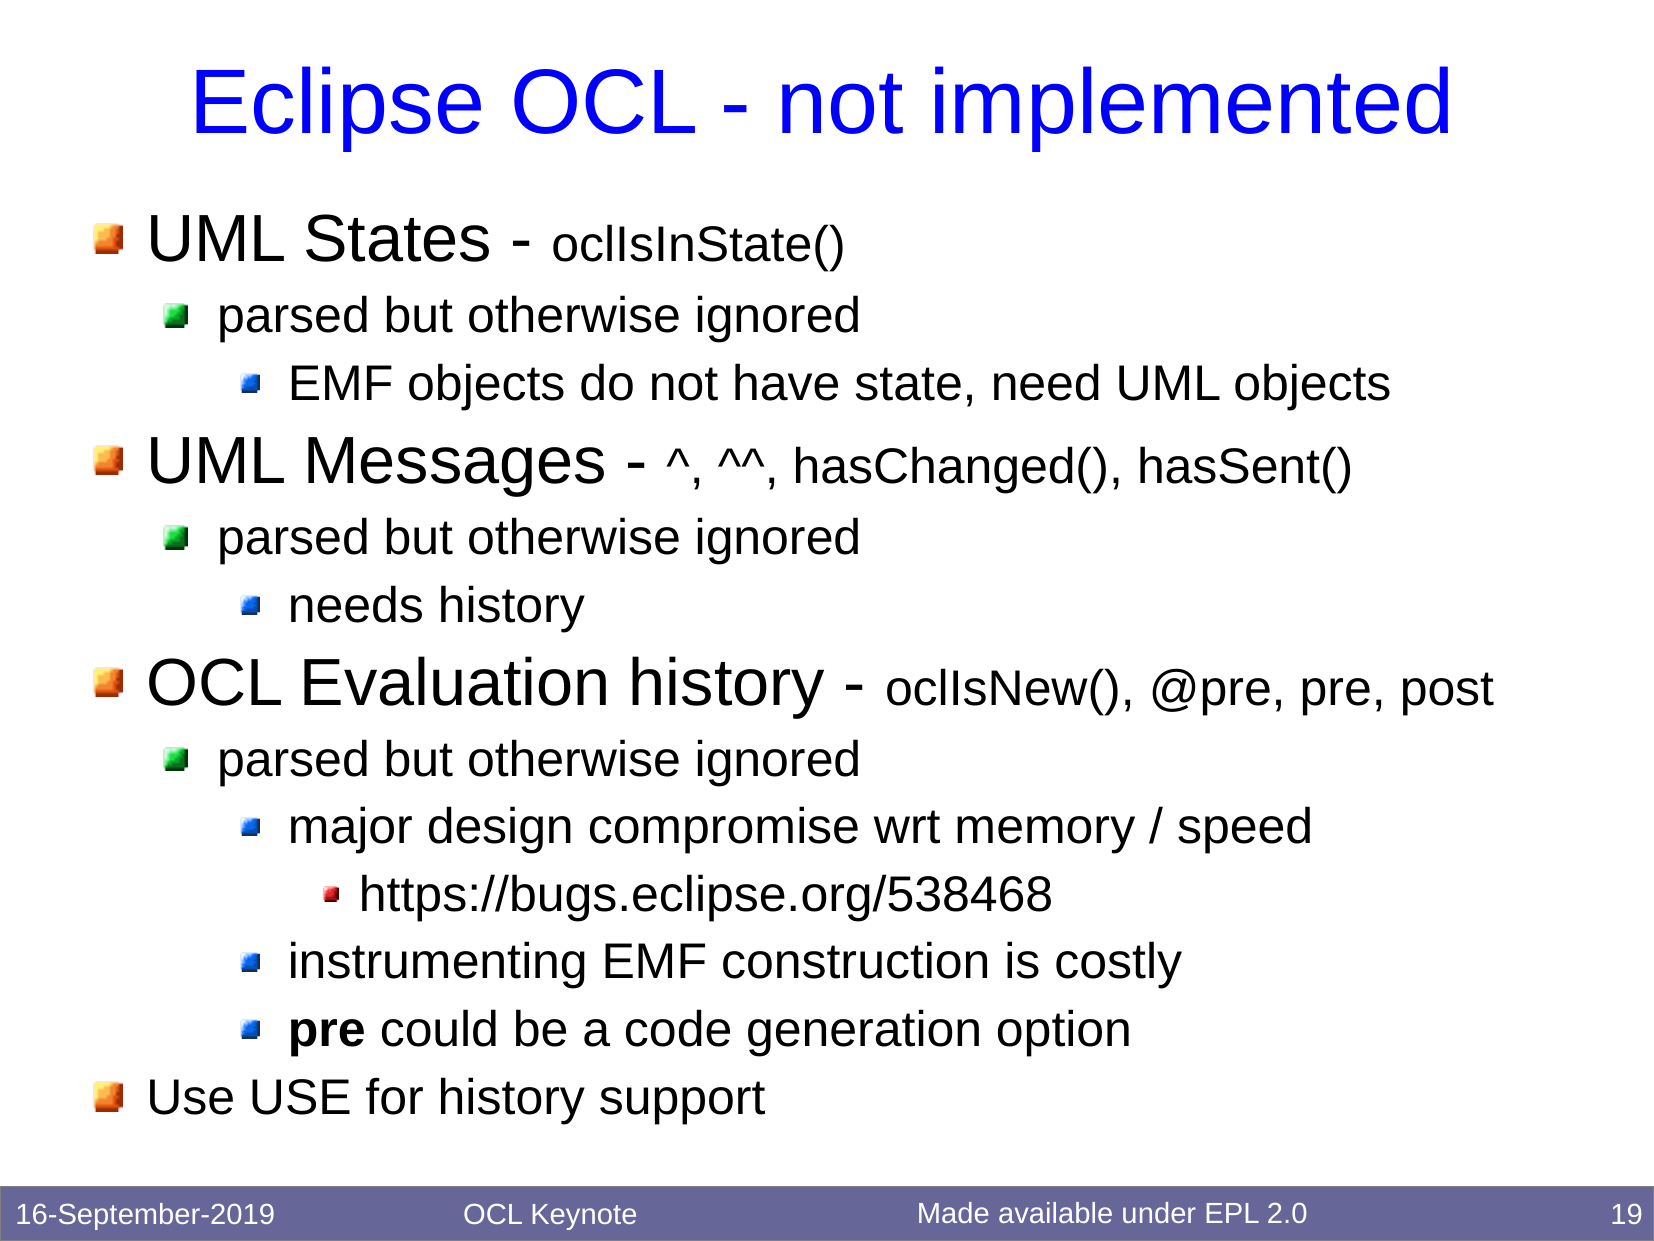

# Eclipse OCL - not implemented
UML States - oclIsInState()
parsed but otherwise ignored
EMF objects do not have state, need UML objects
UML Messages - ^, ^^, hasChanged(), hasSent()
parsed but otherwise ignored
needs history
OCL Evaluation history - oclIsNew(), @pre, pre, post
parsed but otherwise ignored
major design compromise wrt memory / speed
https://bugs.eclipse.org/538468
instrumenting EMF construction is costly
pre could be a code generation option
Use USE for history support
16-September-2019
OCL Keynote
19